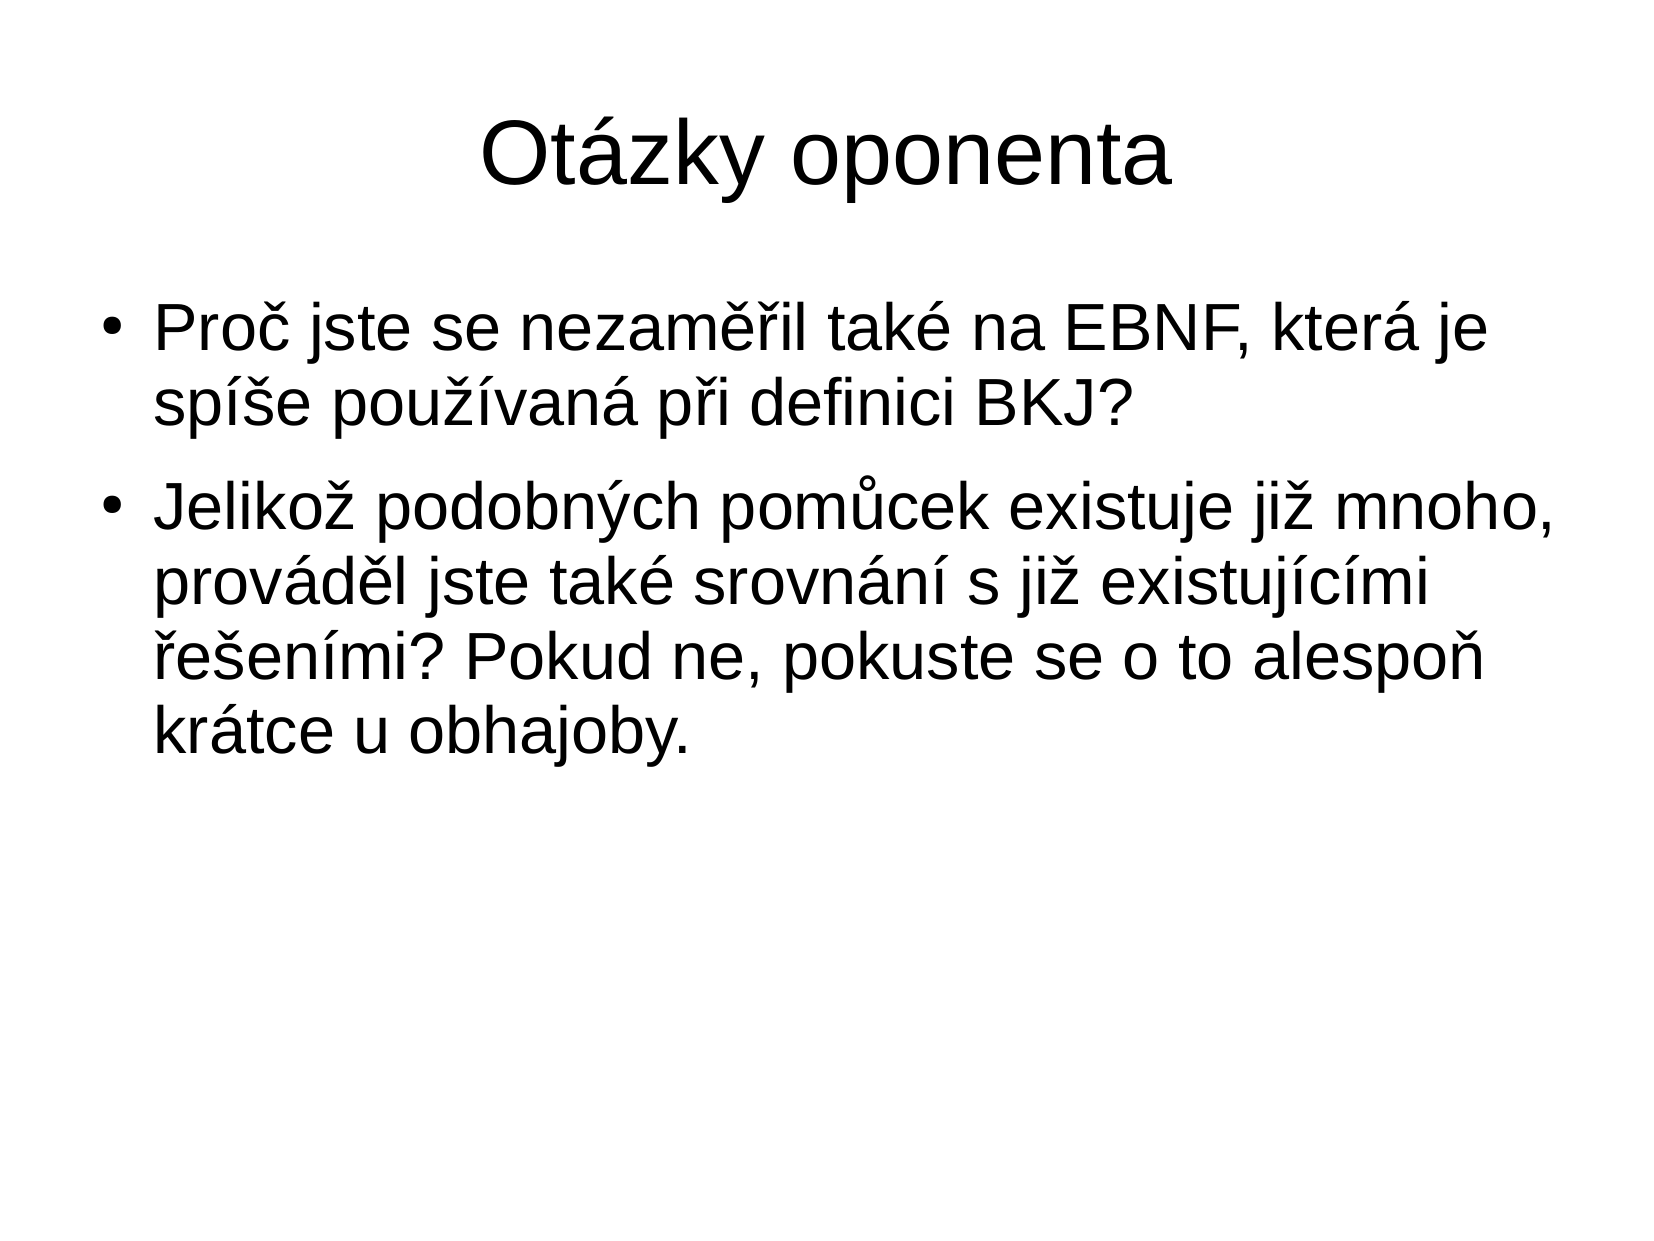

# Otázky oponenta
Proč jste se nezaměřil také na EBNF, která je spíše používaná při definici BKJ?
Jelikož podobných pomůcek existuje již mnoho, prováděl jste také srovnání s již existujícími řešeními? Pokud ne, pokuste se o to alespoň krátce u obhajoby.